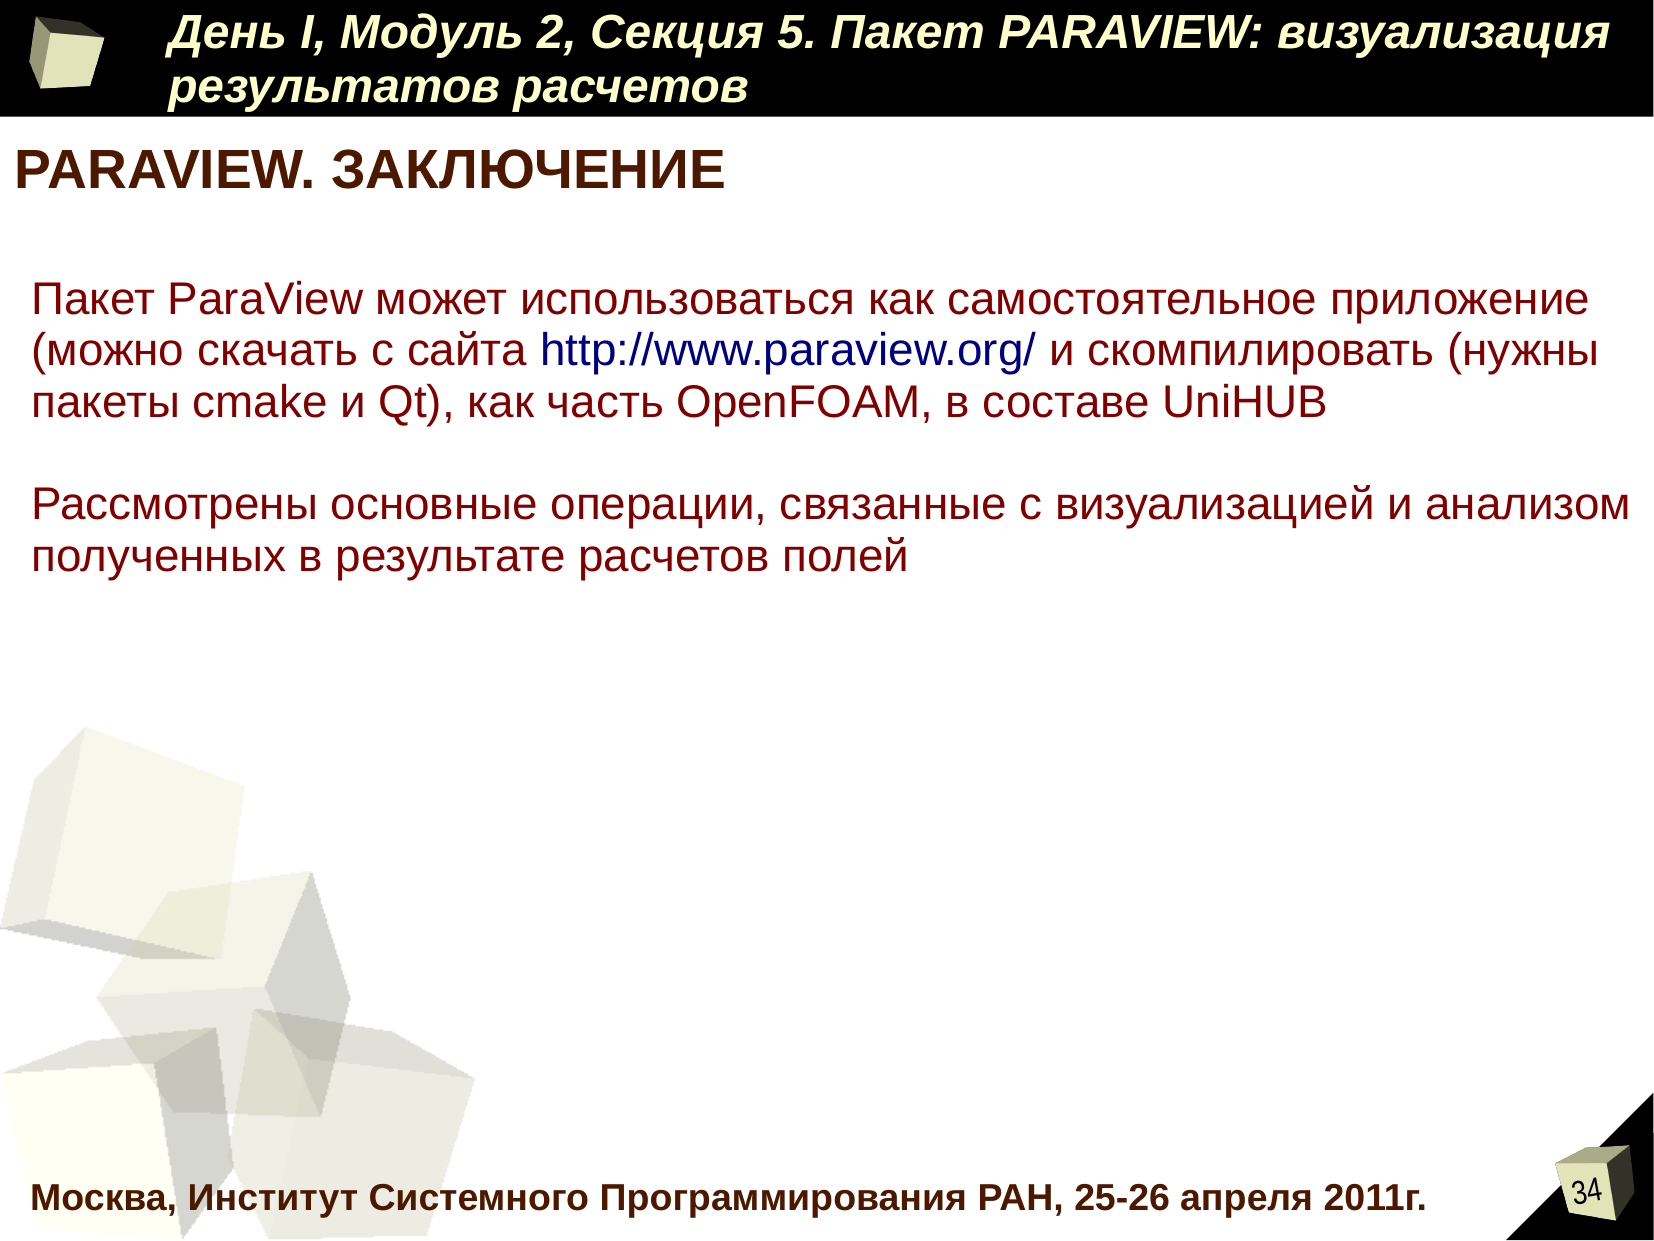

PARAVIEW. ЗАКЛЮЧЕНИЕ
Пакет ParaView может использоваться как самостоятельное приложение (можно скачать с сайта http://www.paraview.org/ и скомпилировать (нужны пакеты cmake и Qt), как часть OpenFOAM, в составе UniHUB
Рассмотрены основные операции, связанные с визуализацией и анализом полученных в результате расчетов полей